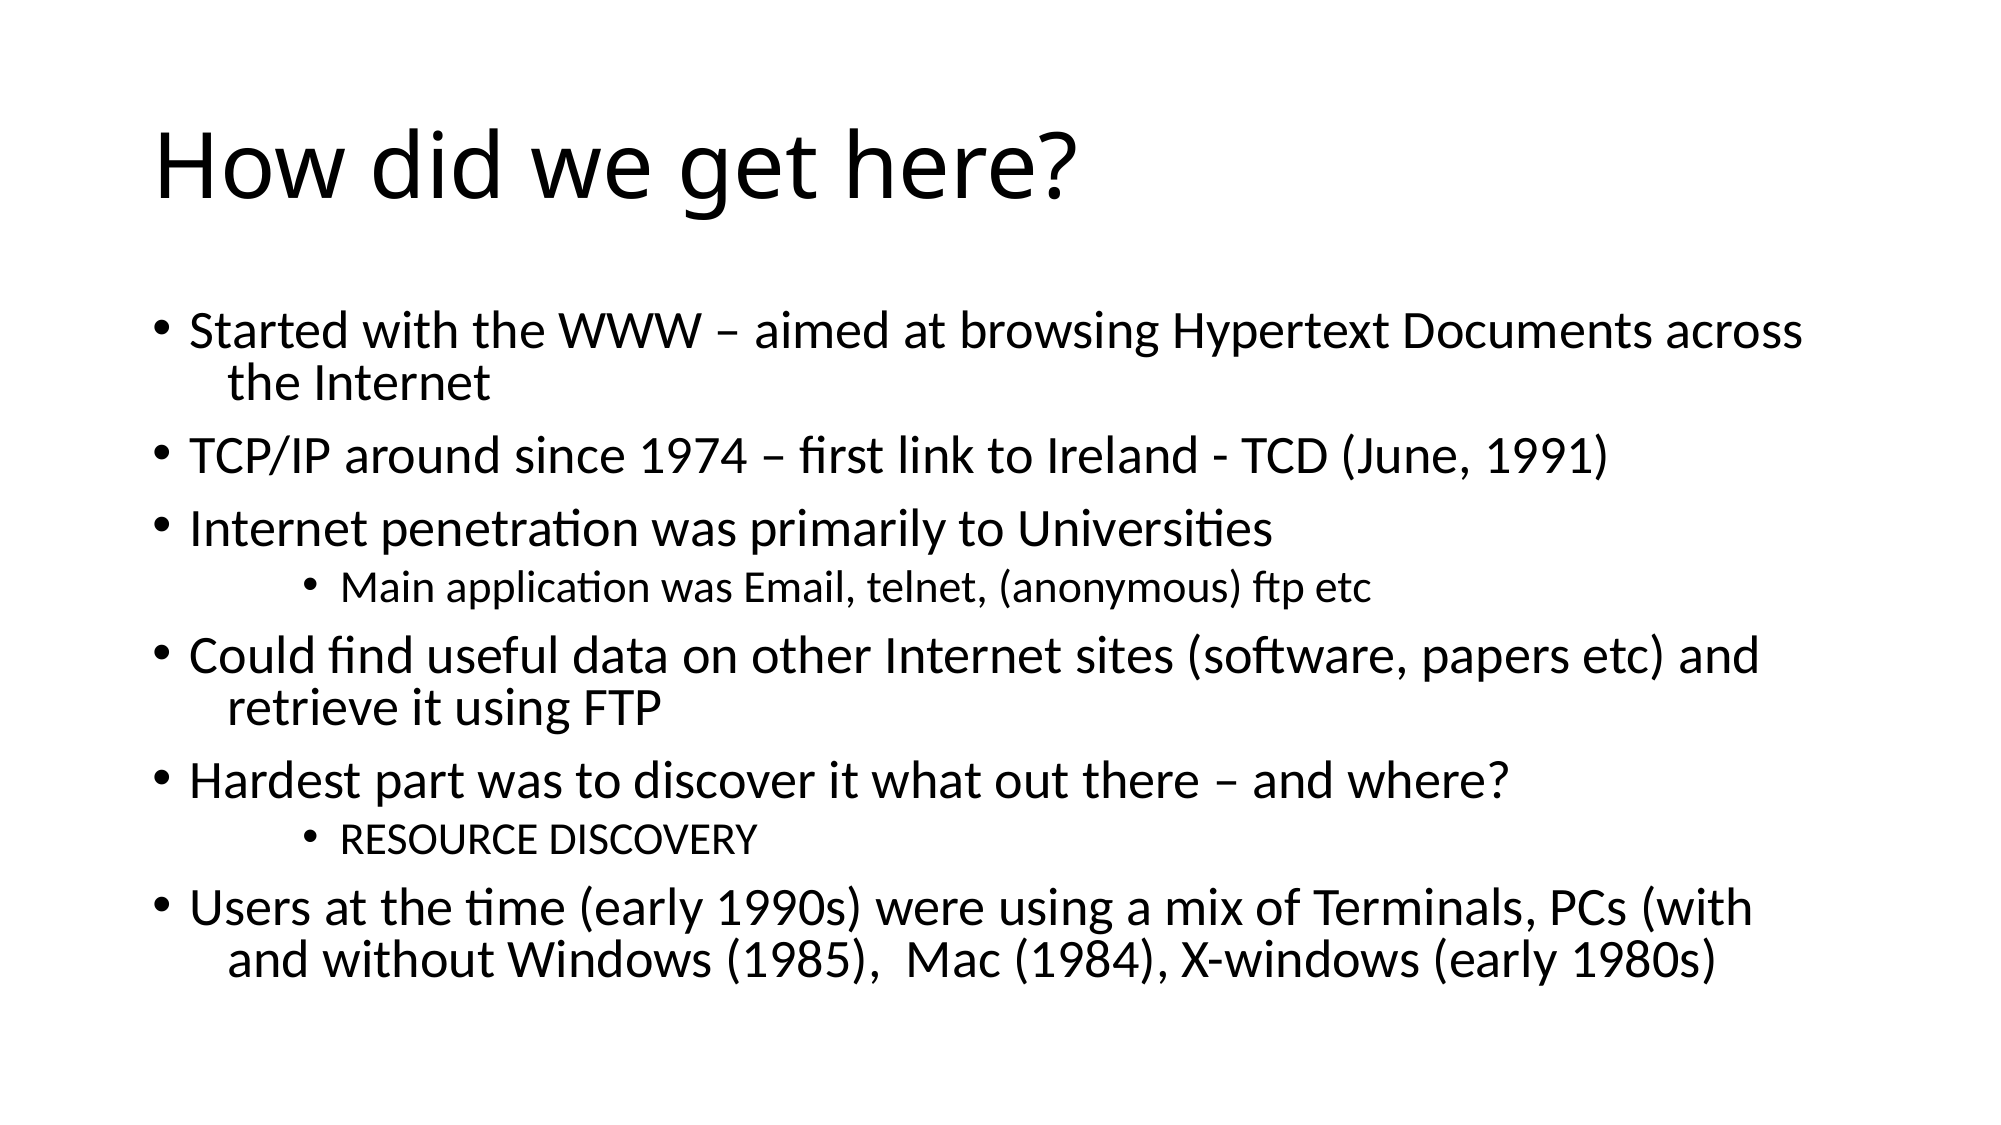

# How did we get here?
Started with the WWW – aimed at browsing Hypertext Documents across the Internet
TCP/IP around since 1974 – first link to Ireland - TCD (June, 1991)
Internet penetration was primarily to Universities
Main application was Email, telnet, (anonymous) ftp etc
Could find useful data on other Internet sites (software, papers etc) and retrieve it using FTP
Hardest part was to discover it what out there – and where?
RESOURCE DISCOVERY
Users at the time (early 1990s) were using a mix of Terminals, PCs (with and without Windows (1985), Mac (1984), X-windows (early 1980s)